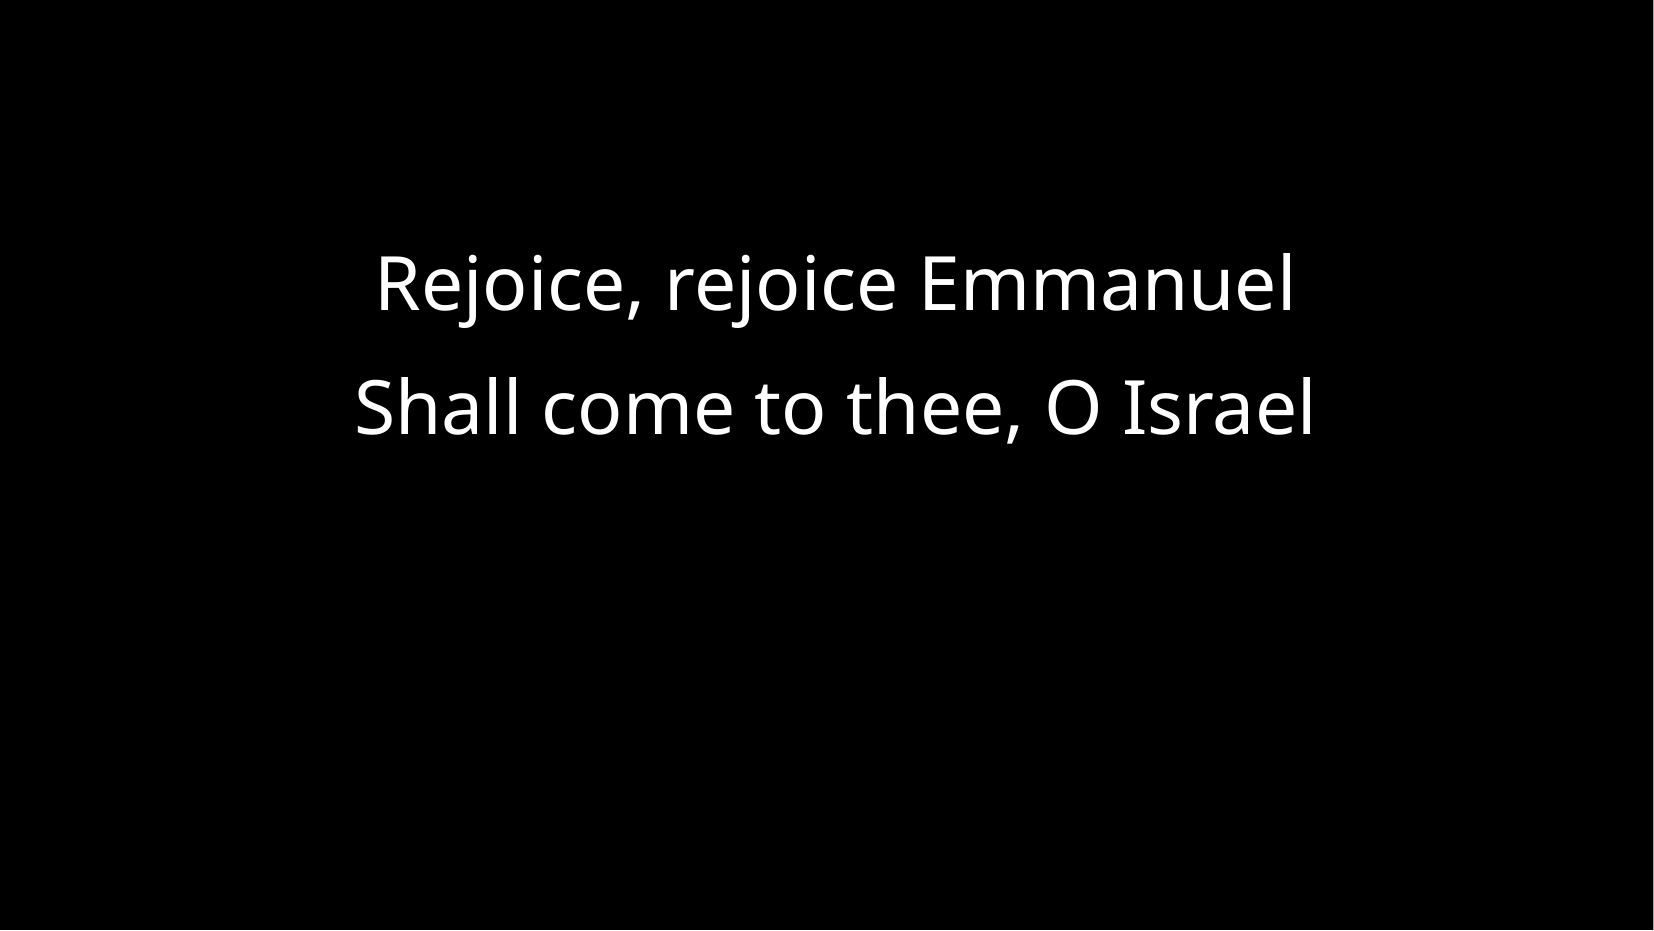

#
Rejoice, rejoice Emmanuel
Shall come to thee, O Israel